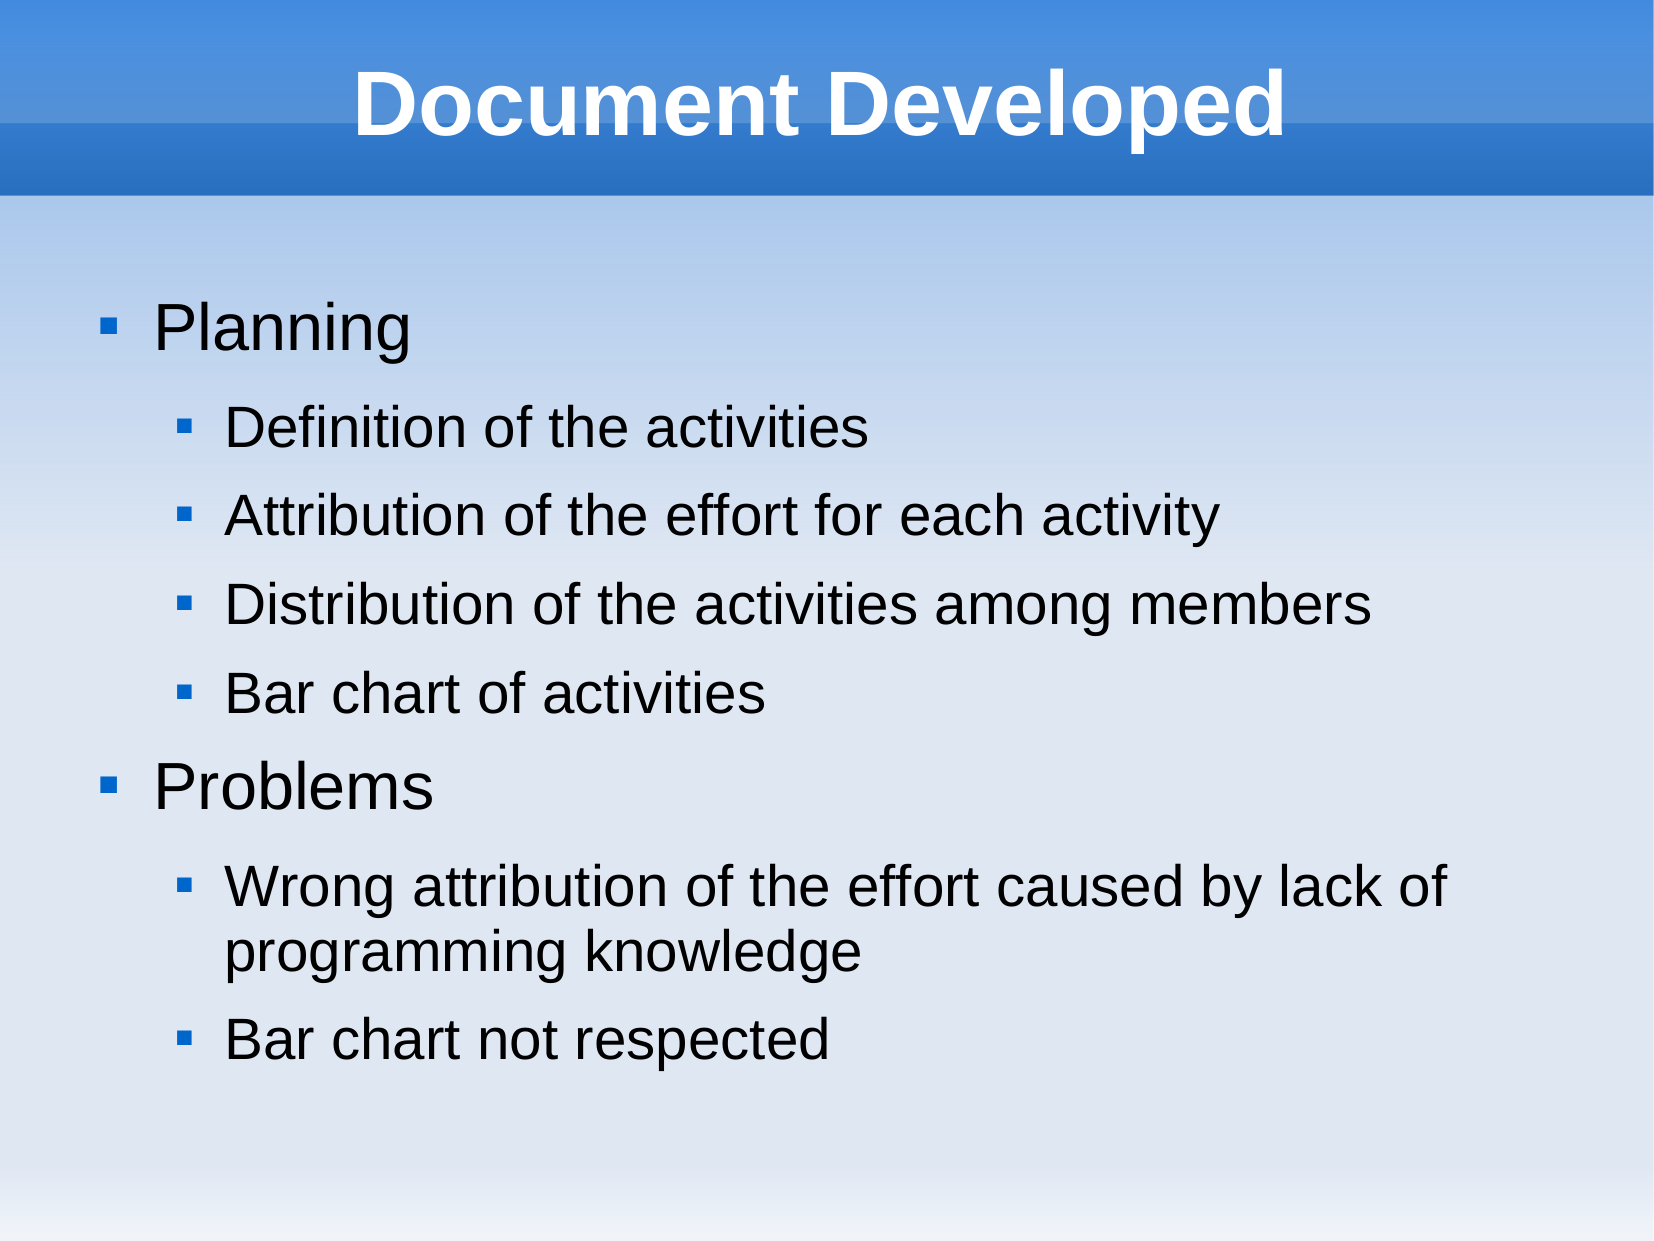

# Document Developed
Planning
Definition of the activities
Attribution of the effort for each activity
Distribution of the activities among members
Bar chart of activities
Problems
Wrong attribution of the effort caused by lack of programming knowledge
Bar chart not respected